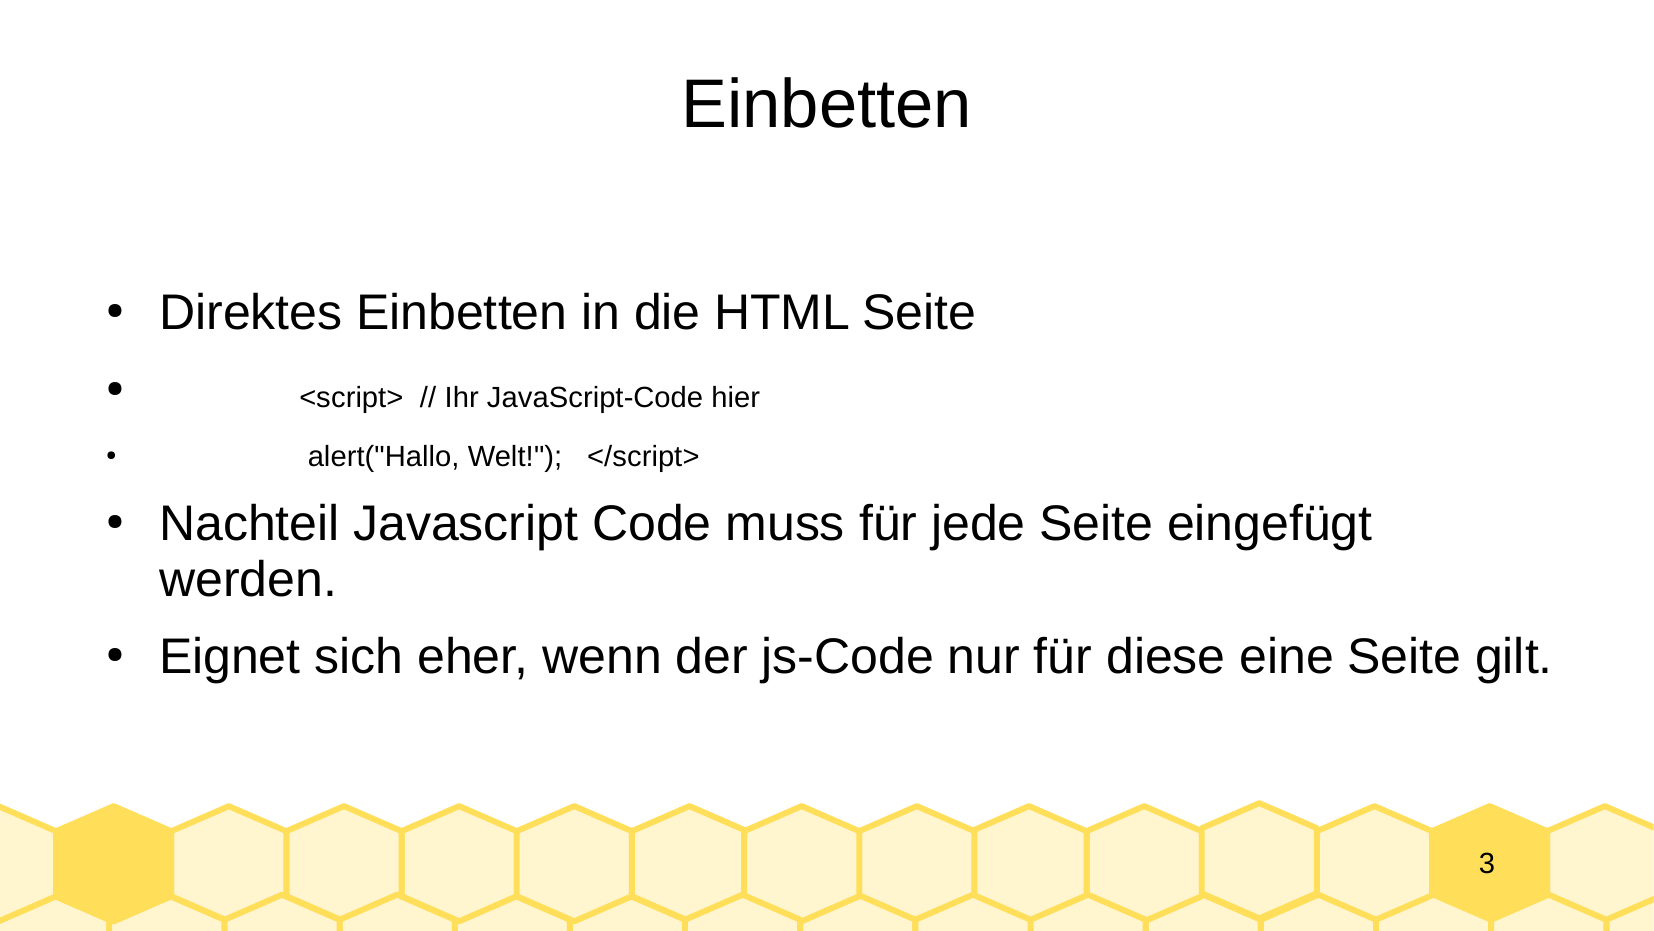

# Einbetten
Direktes Einbetten in die HTML Seite
 <script> // Ihr JavaScript-Code hier
 alert("Hallo, Welt!"); </script>
Nachteil Javascript Code muss für jede Seite eingefügt werden.
Eignet sich eher, wenn der js-Code nur für diese eine Seite gilt.